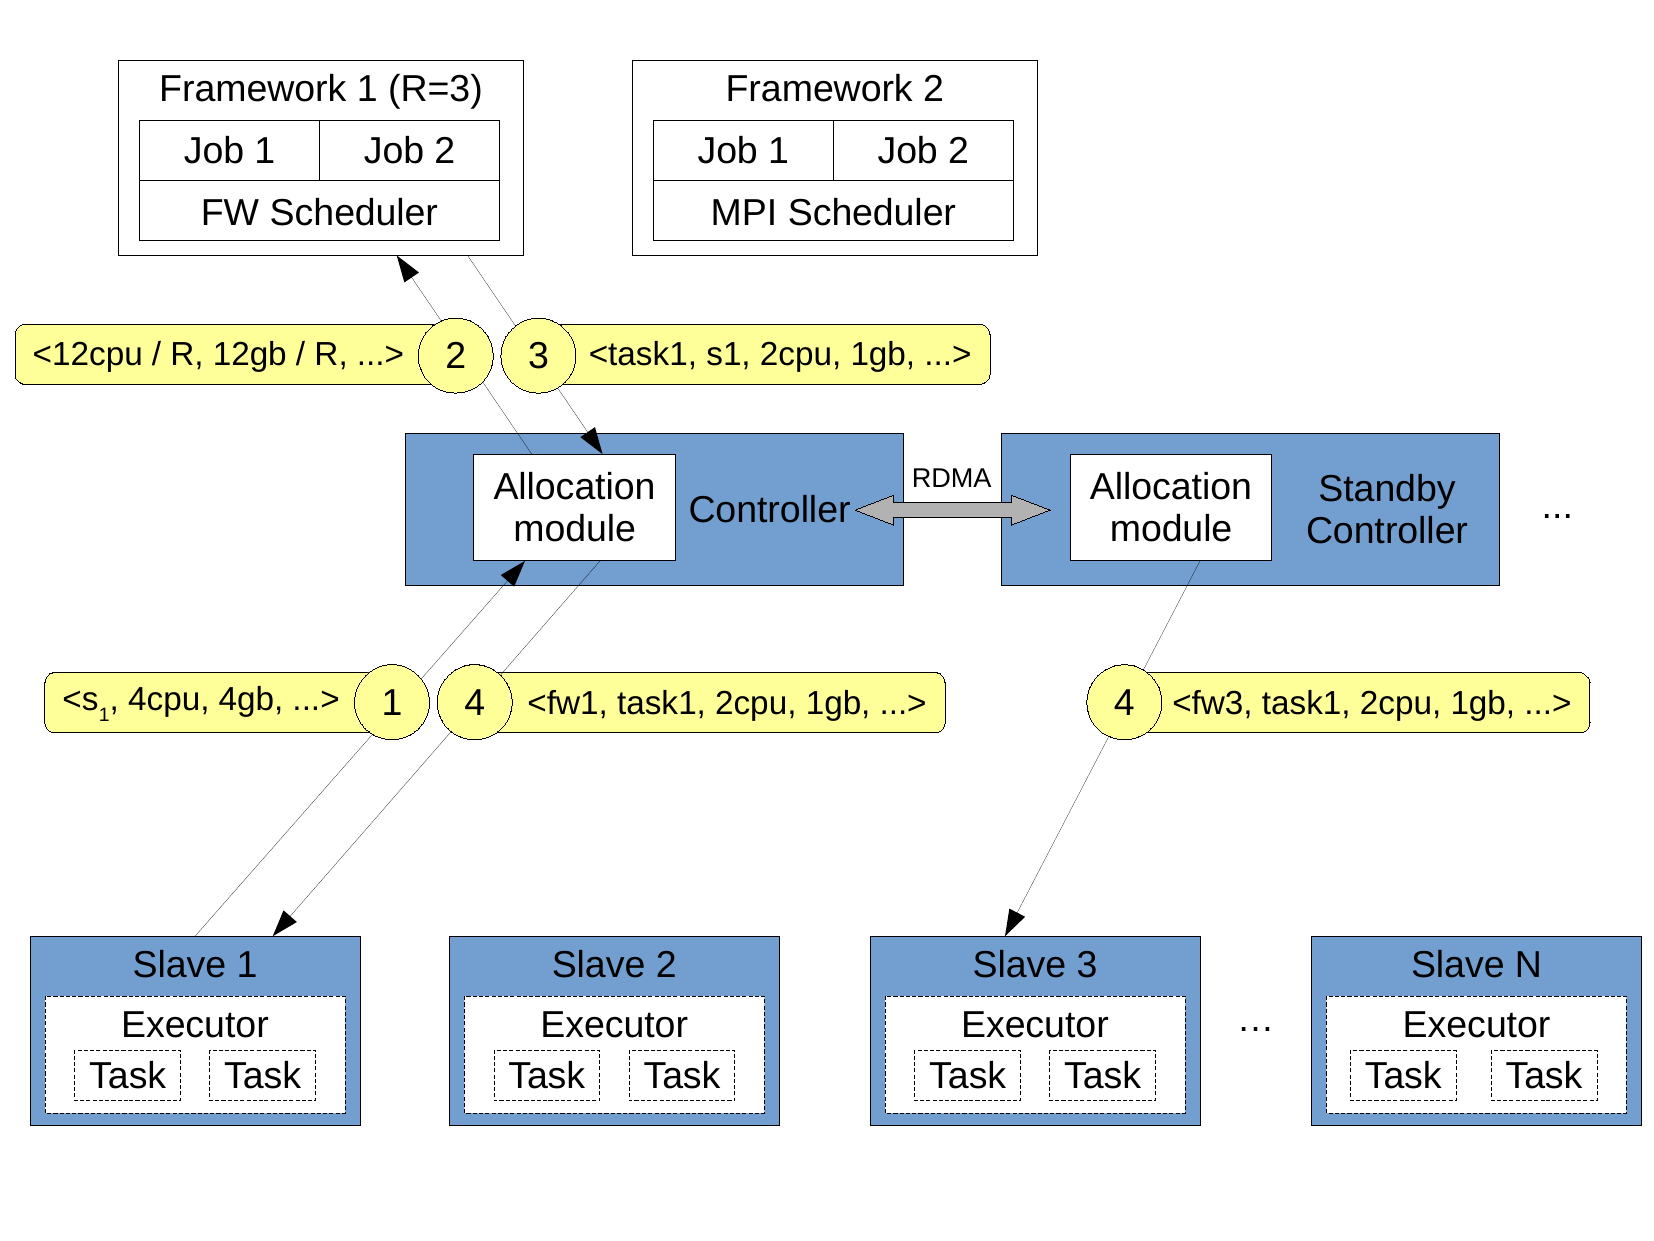

Framework 1 (R=3)
Framework 2
FW Scheduler
Job 1
Job 2
MPI Scheduler
Job 1
Job 2
2
3
<task1, s1, 2cpu, 1gb, ...>
<12cpu / R, 12gb / R, ...>
 Controller
 Standby
 Controller
Allocation
module
Allocation
module
RDMA
...
...
...
1
4
4
<s1, 4cpu, 4gb, ...>
<fw1, task1, 2cpu, 1gb, ...>
<fw3, task1, 2cpu, 1gb, ...>
Slave 1
Slave 2
Slave 3
Slave N
…
Executor
Executor
Executor
Executor
Task
Task
Task
Task
Task
Task
Task
Task